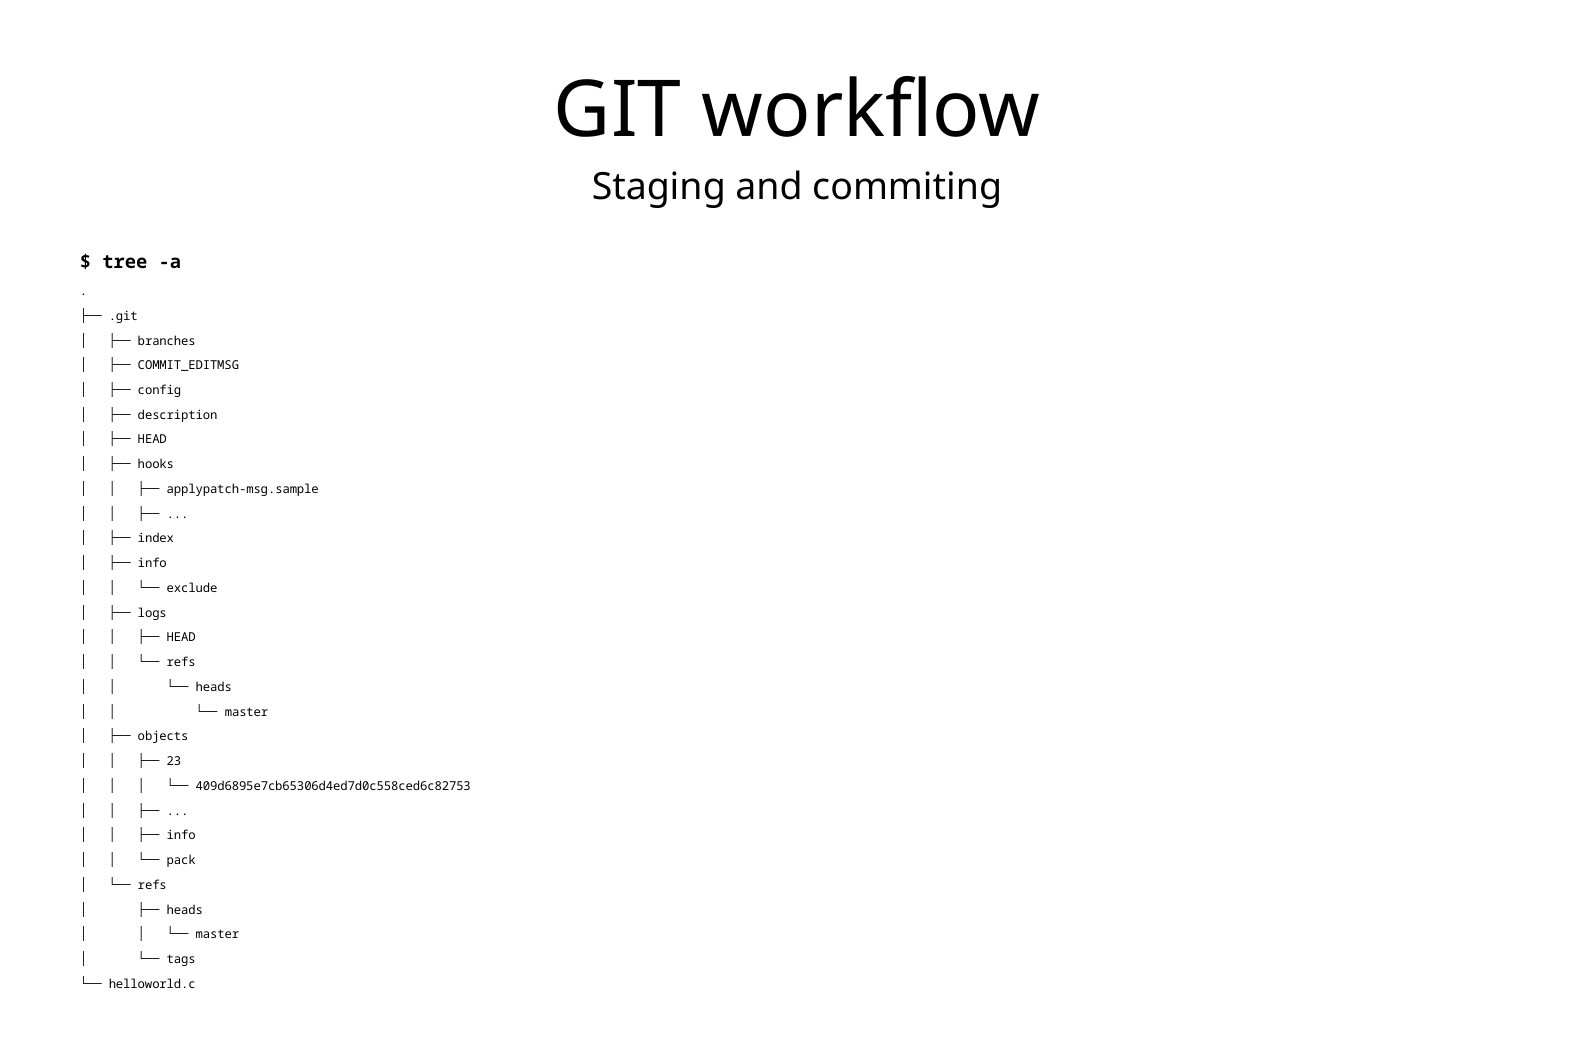

# GIT workflow Staging and commiting
$ tree -a
.
├── .git
│   ├── branches
│   ├── COMMIT_EDITMSG
│   ├── config
│   ├── description
│   ├── HEAD
│   ├── hooks
│   │   ├── applypatch-msg.sample
│   │   ├── ...
│   ├── index
│   ├── info
│   │   └── exclude
│   ├── logs
│   │   ├── HEAD
│   │   └── refs
│   │   └── heads
│   │   └── master
│   ├── objects
│   │   ├── 23
│   │   │   └── 409d6895e7cb65306d4ed7d0c558ced6c82753
│   │   ├── ...
│   │   ├── info
│   │   └── pack
│   └── refs
│   ├── heads
│   │   └── master
│   └── tags
└── helloworld.c